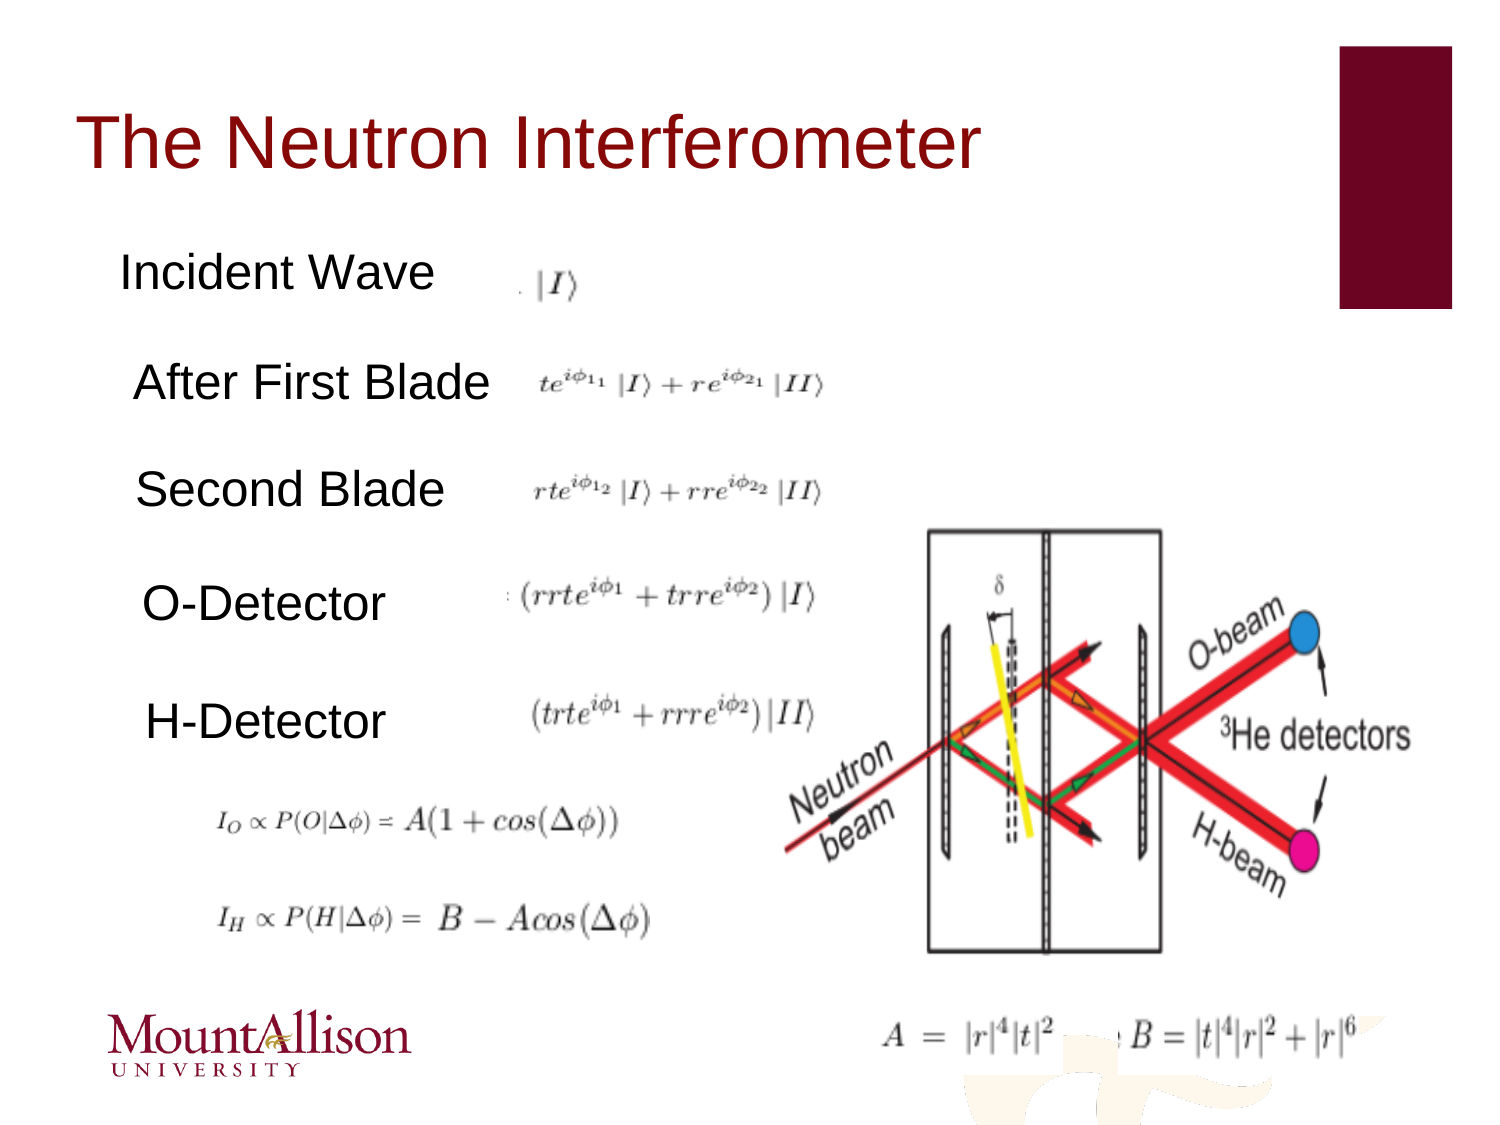

# The Neutron Interferometer
Incident Wave
After First Blade
Second Blade
O-Detector
H-Detector